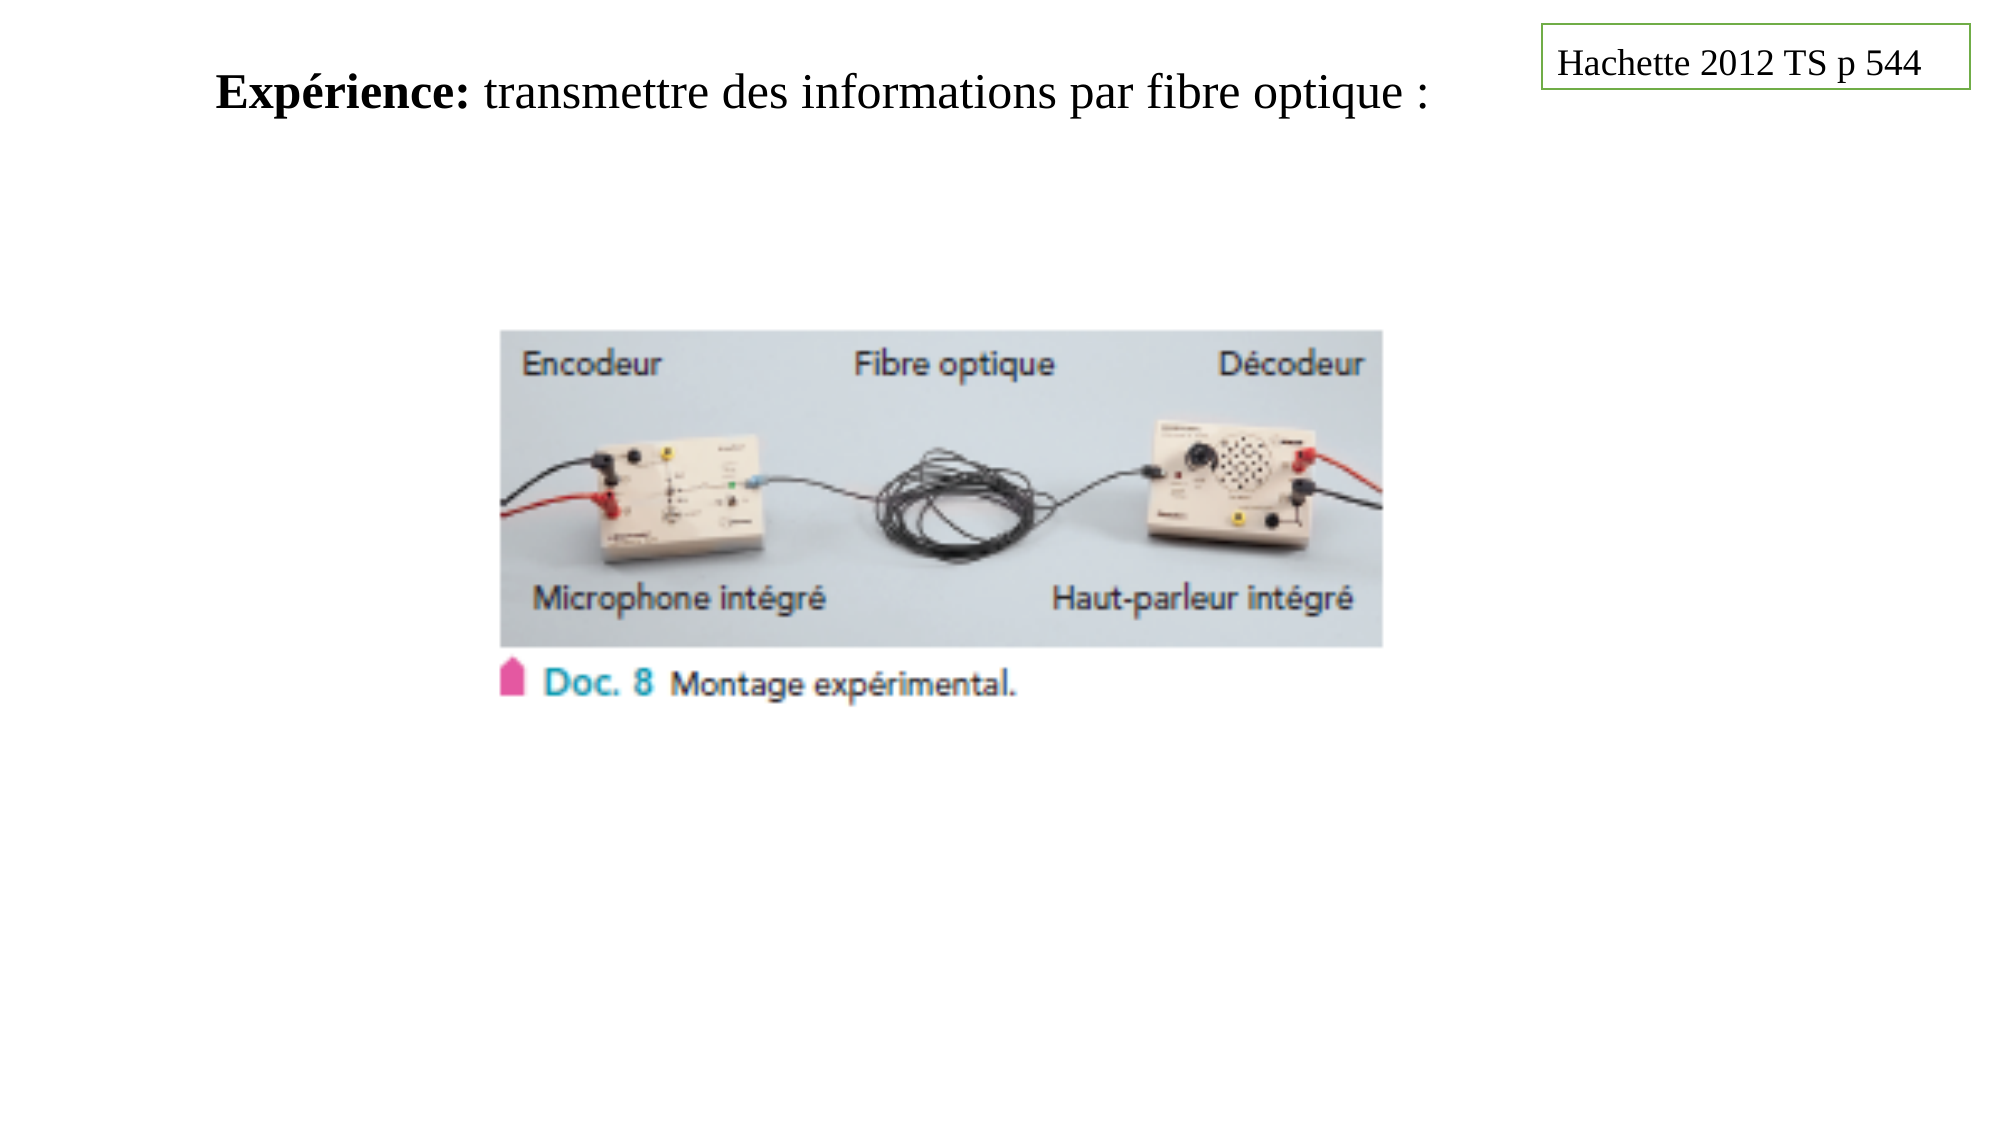

Hachette 2012 TS p 544
Expérience: transmettre des informations par fibre optique :